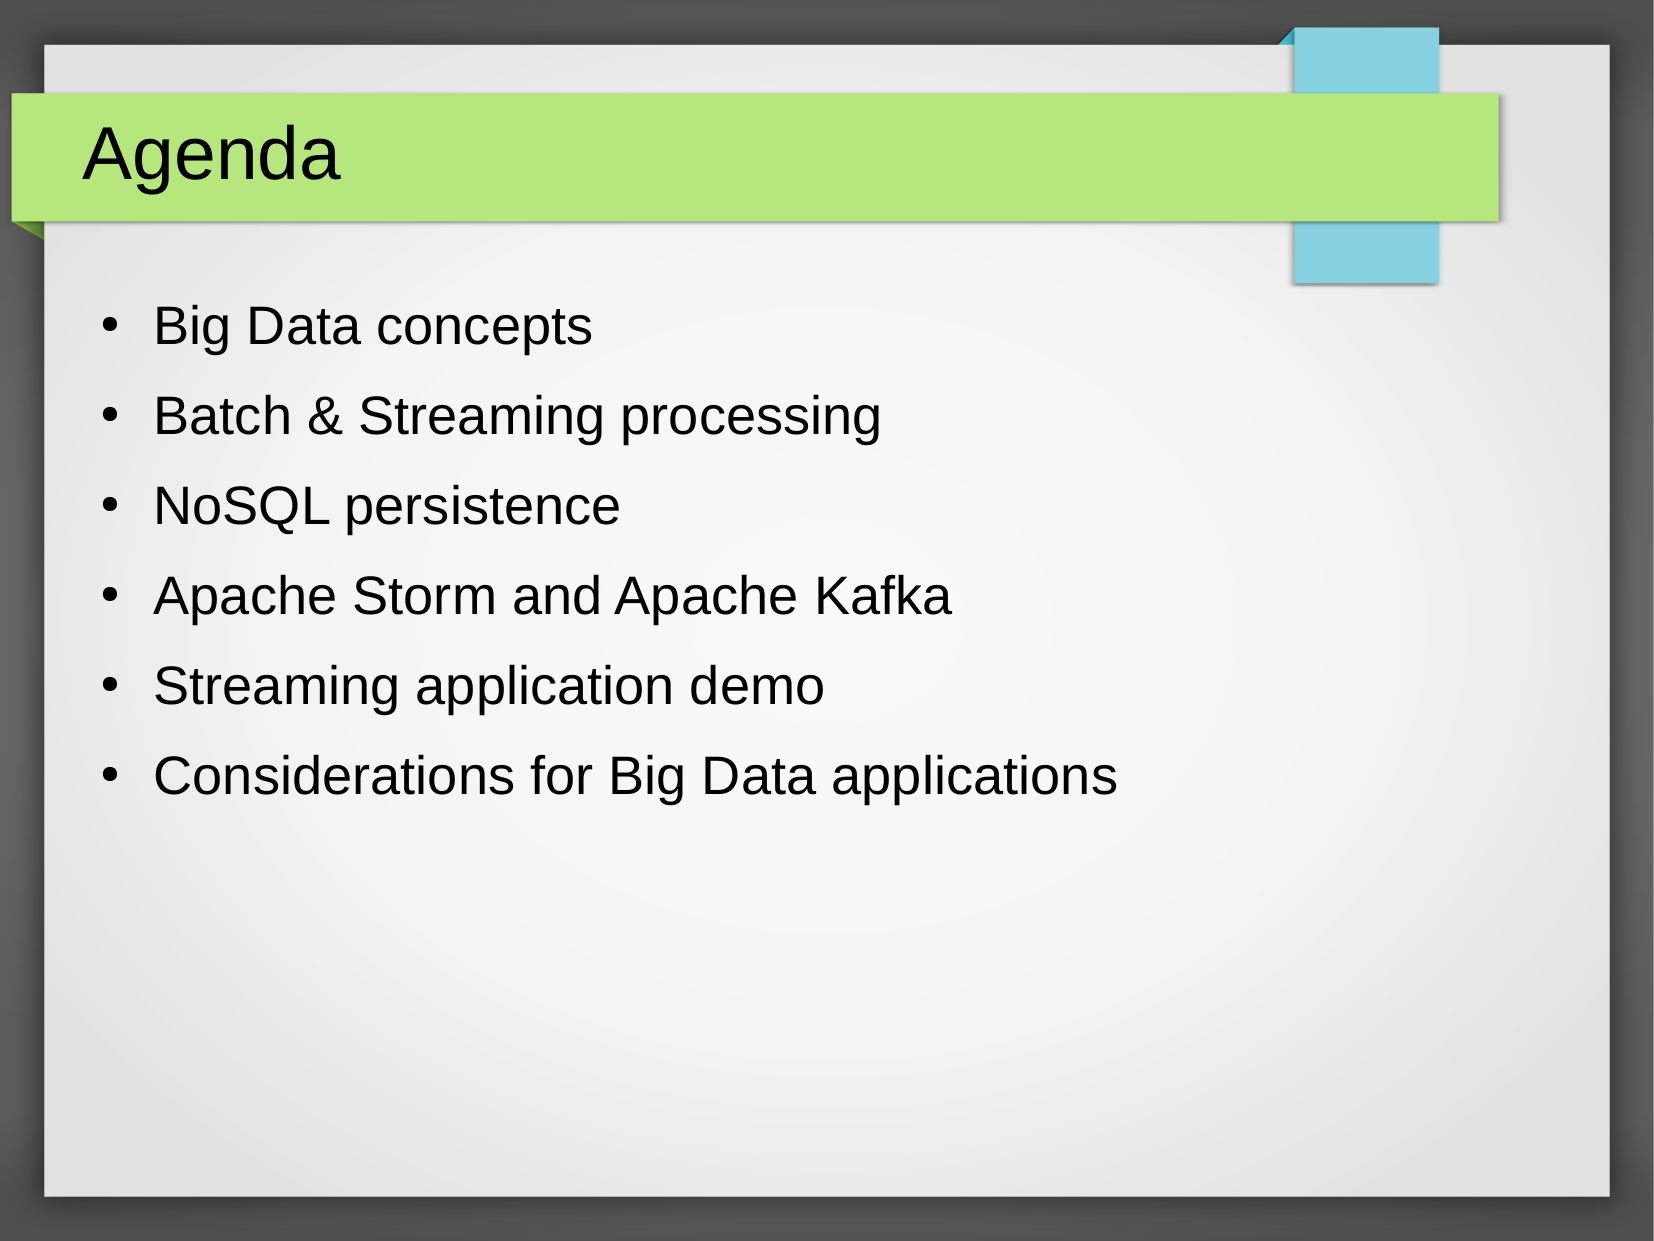

# Agenda
Big Data concepts
Batch & Streaming processing
NoSQL persistence
Apache Storm and Apache Kafka
Streaming application demo
Considerations for Big Data applications